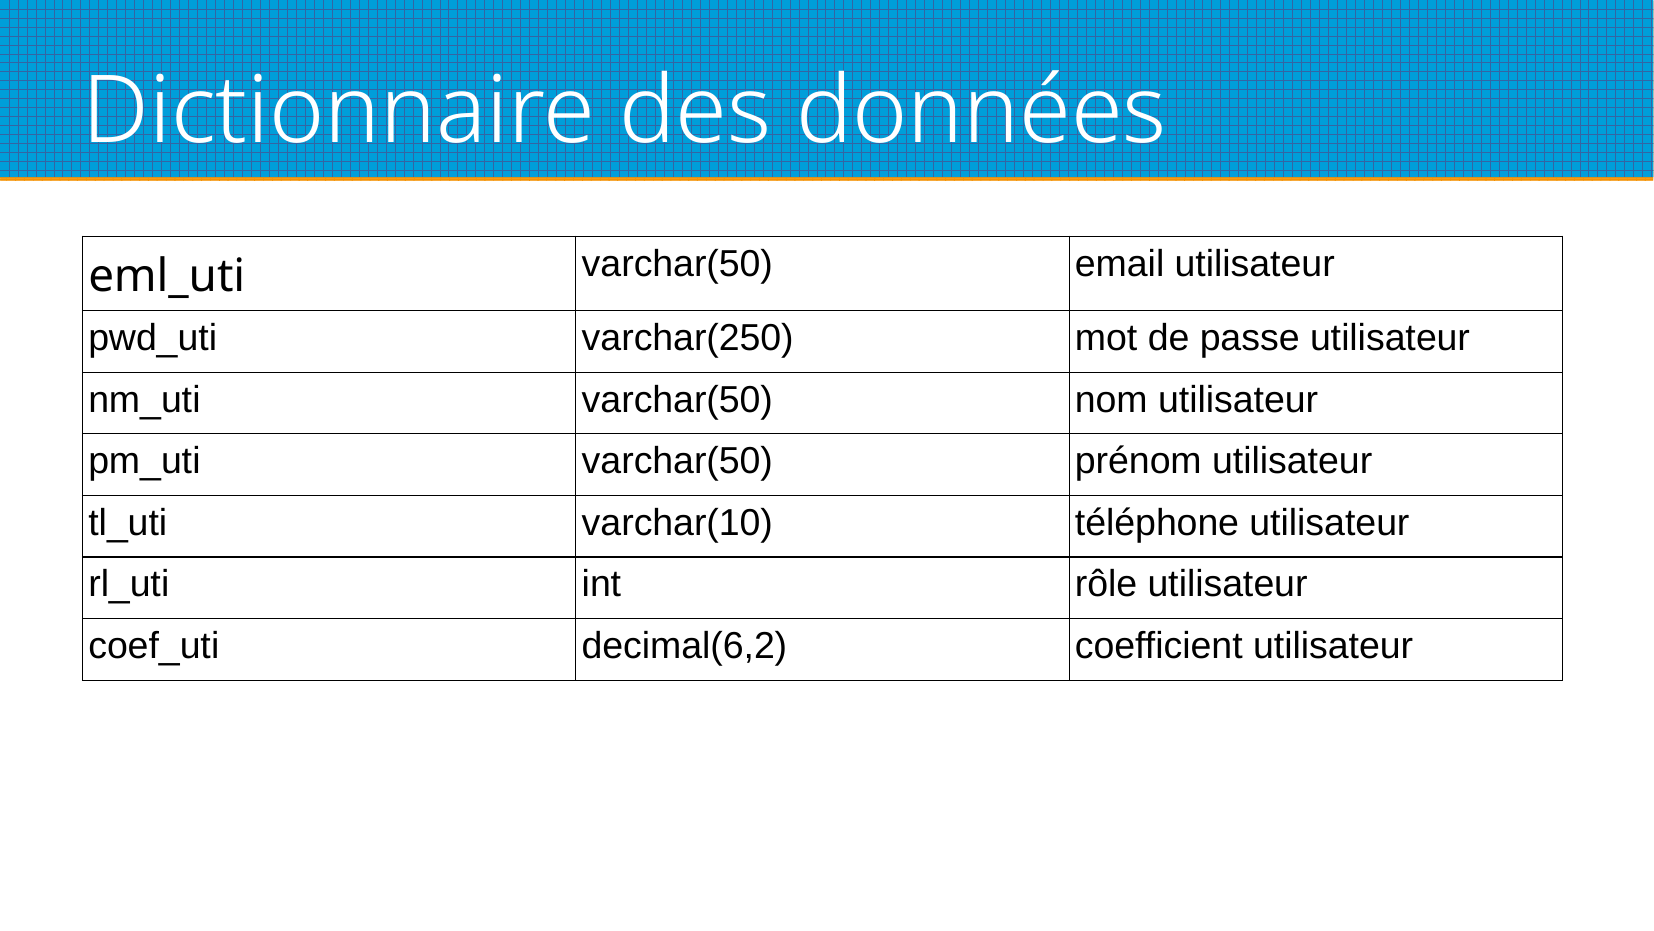

# Dictionnaire des données
| eml\_uti | varchar(50) | email utilisateur |
| --- | --- | --- |
| pwd\_uti | varchar(250) | mot de passe utilisateur |
| nm\_uti | varchar(50) | nom utilisateur |
| pm\_uti | varchar(50) | prénom utilisateur |
| tl\_uti | varchar(10) | téléphone utilisateur |
| rl\_uti | int | rôle utilisateur |
| coef\_uti | decimal(6,2) | coefficient utilisateur |